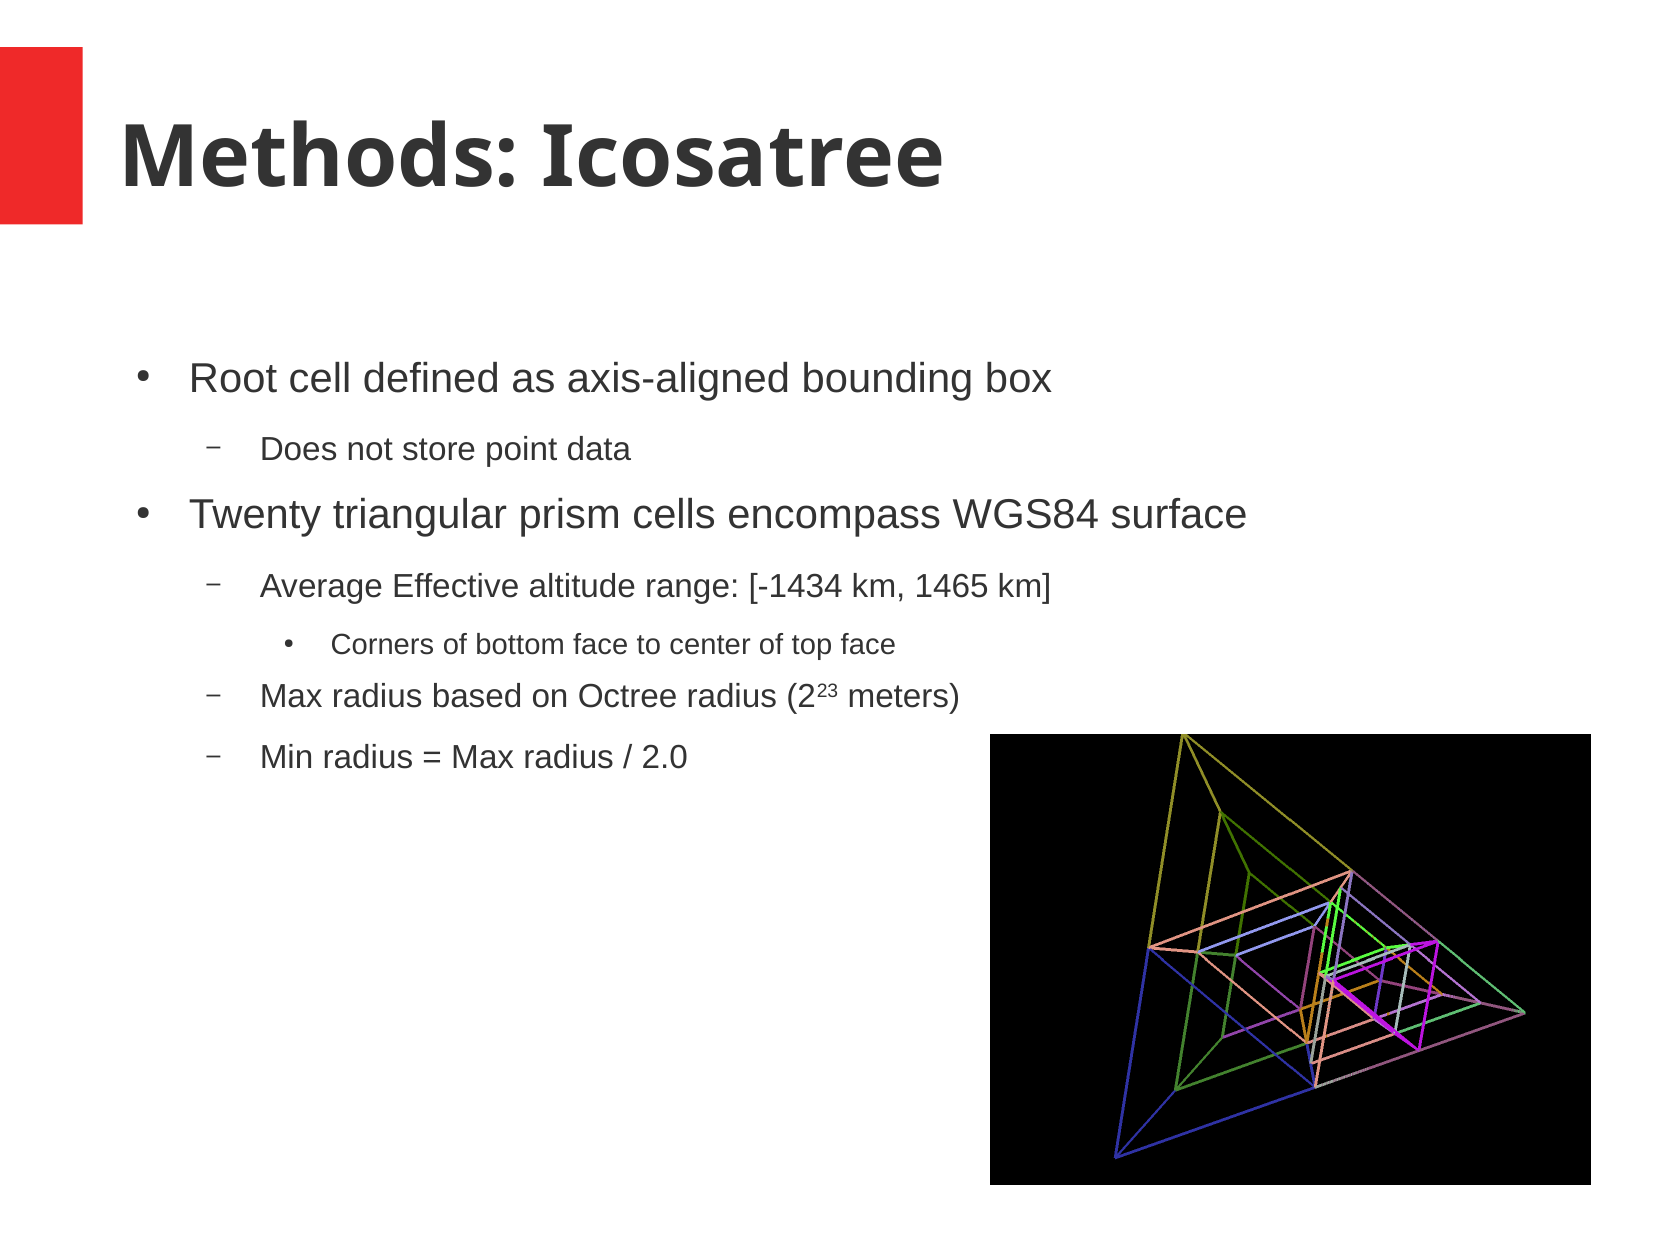

# Methods: Icosatree
Root cell defined as axis-aligned bounding box
Does not store point data
Twenty triangular prism cells encompass WGS84 surface
Average Effective altitude range: [-1434 km, 1465 km]
Corners of bottom face to center of top face
Max radius based on Octree radius (223 meters)
Min radius = Max radius / 2.0